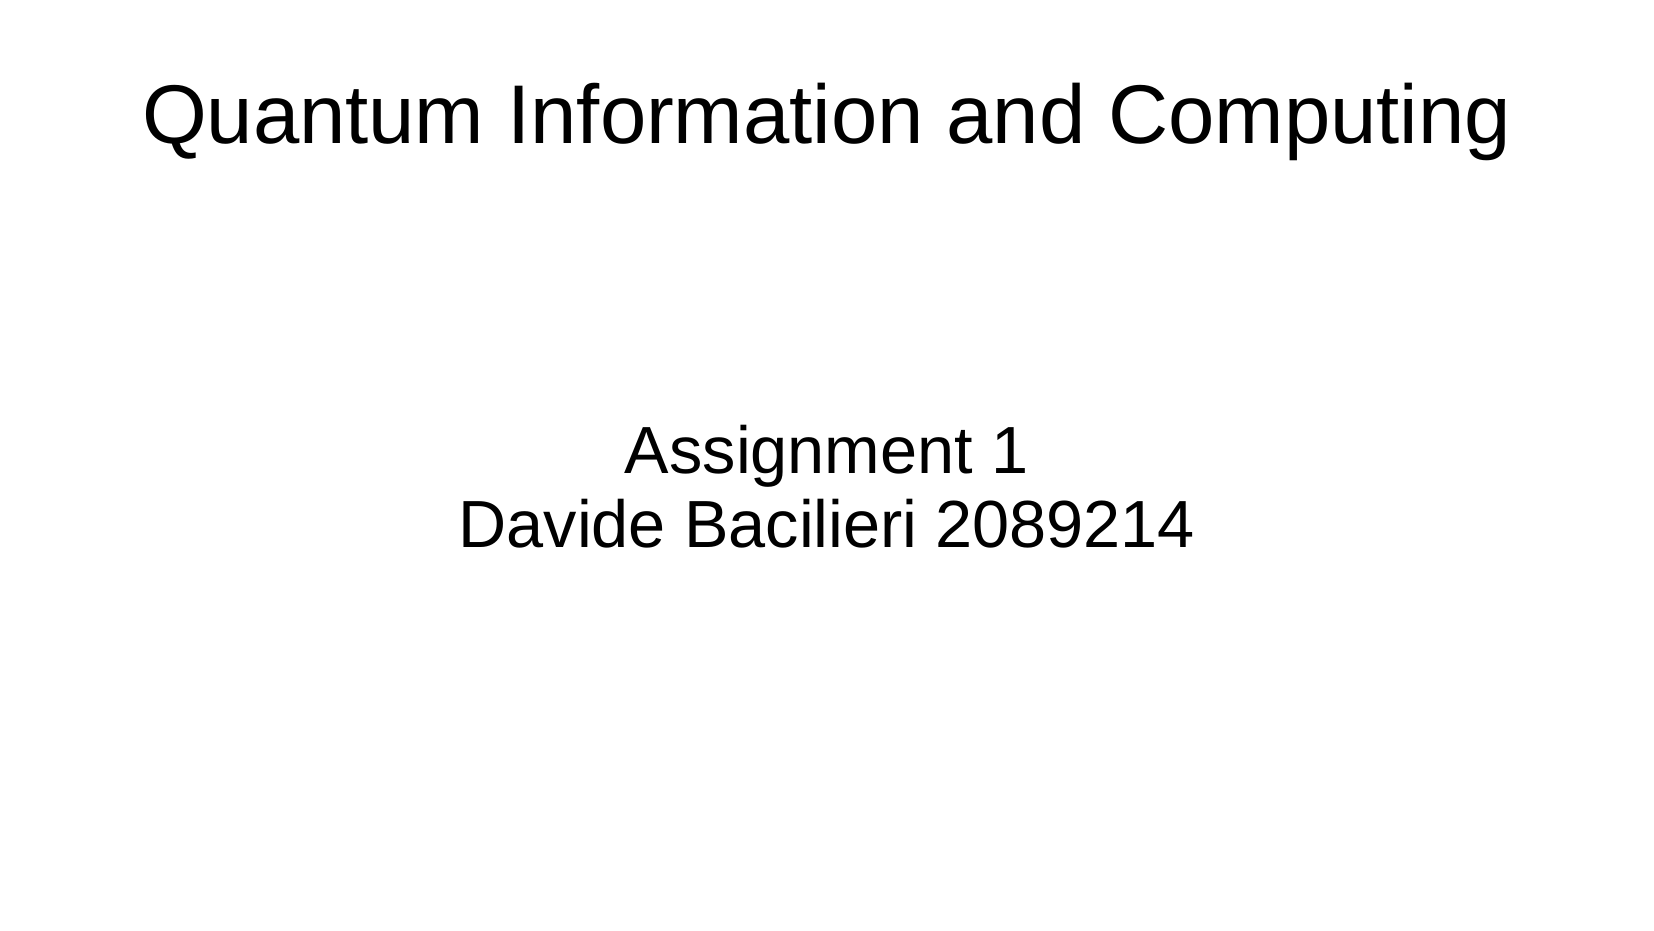

# Quantum Information and Computing
Assignment 1
Davide Bacilieri 2089214